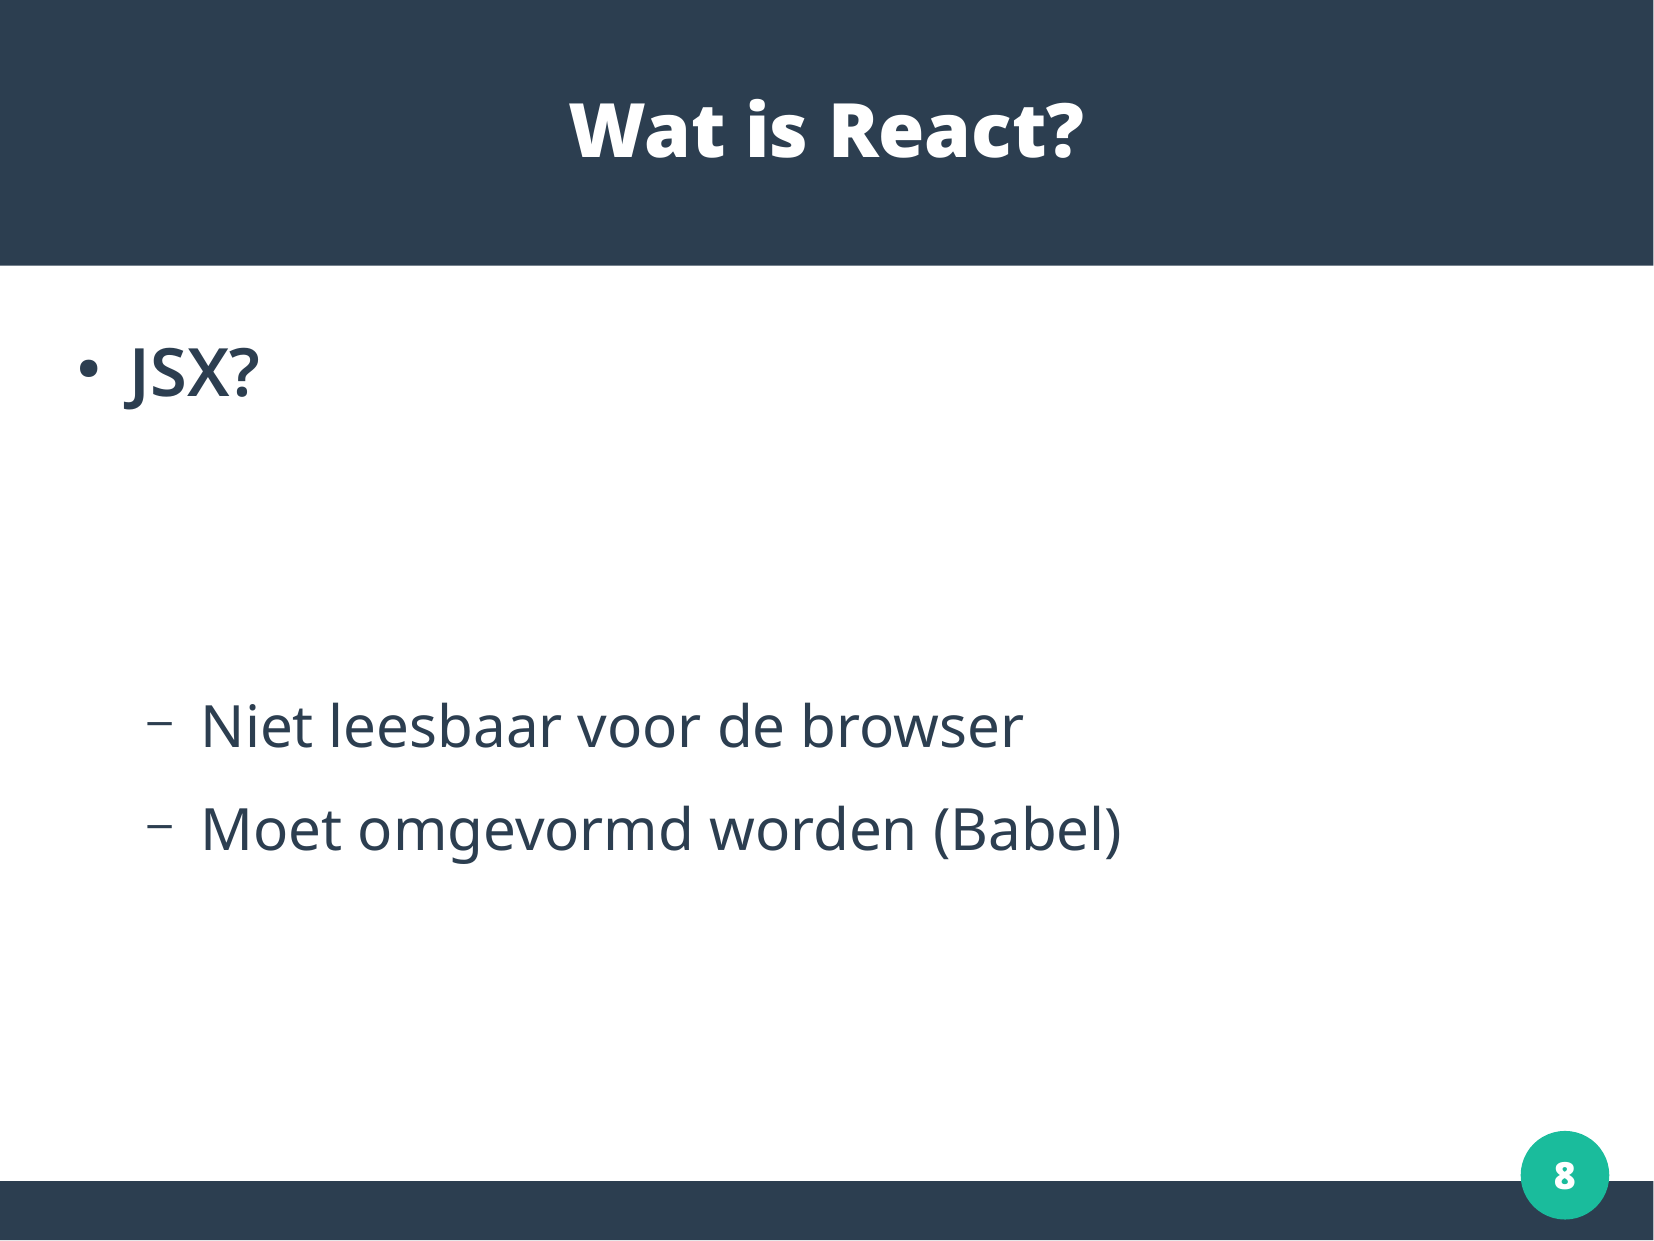

# Wat is React?
JSX?
Niet leesbaar voor de browser
Moet omgevormd worden (Babel)
8